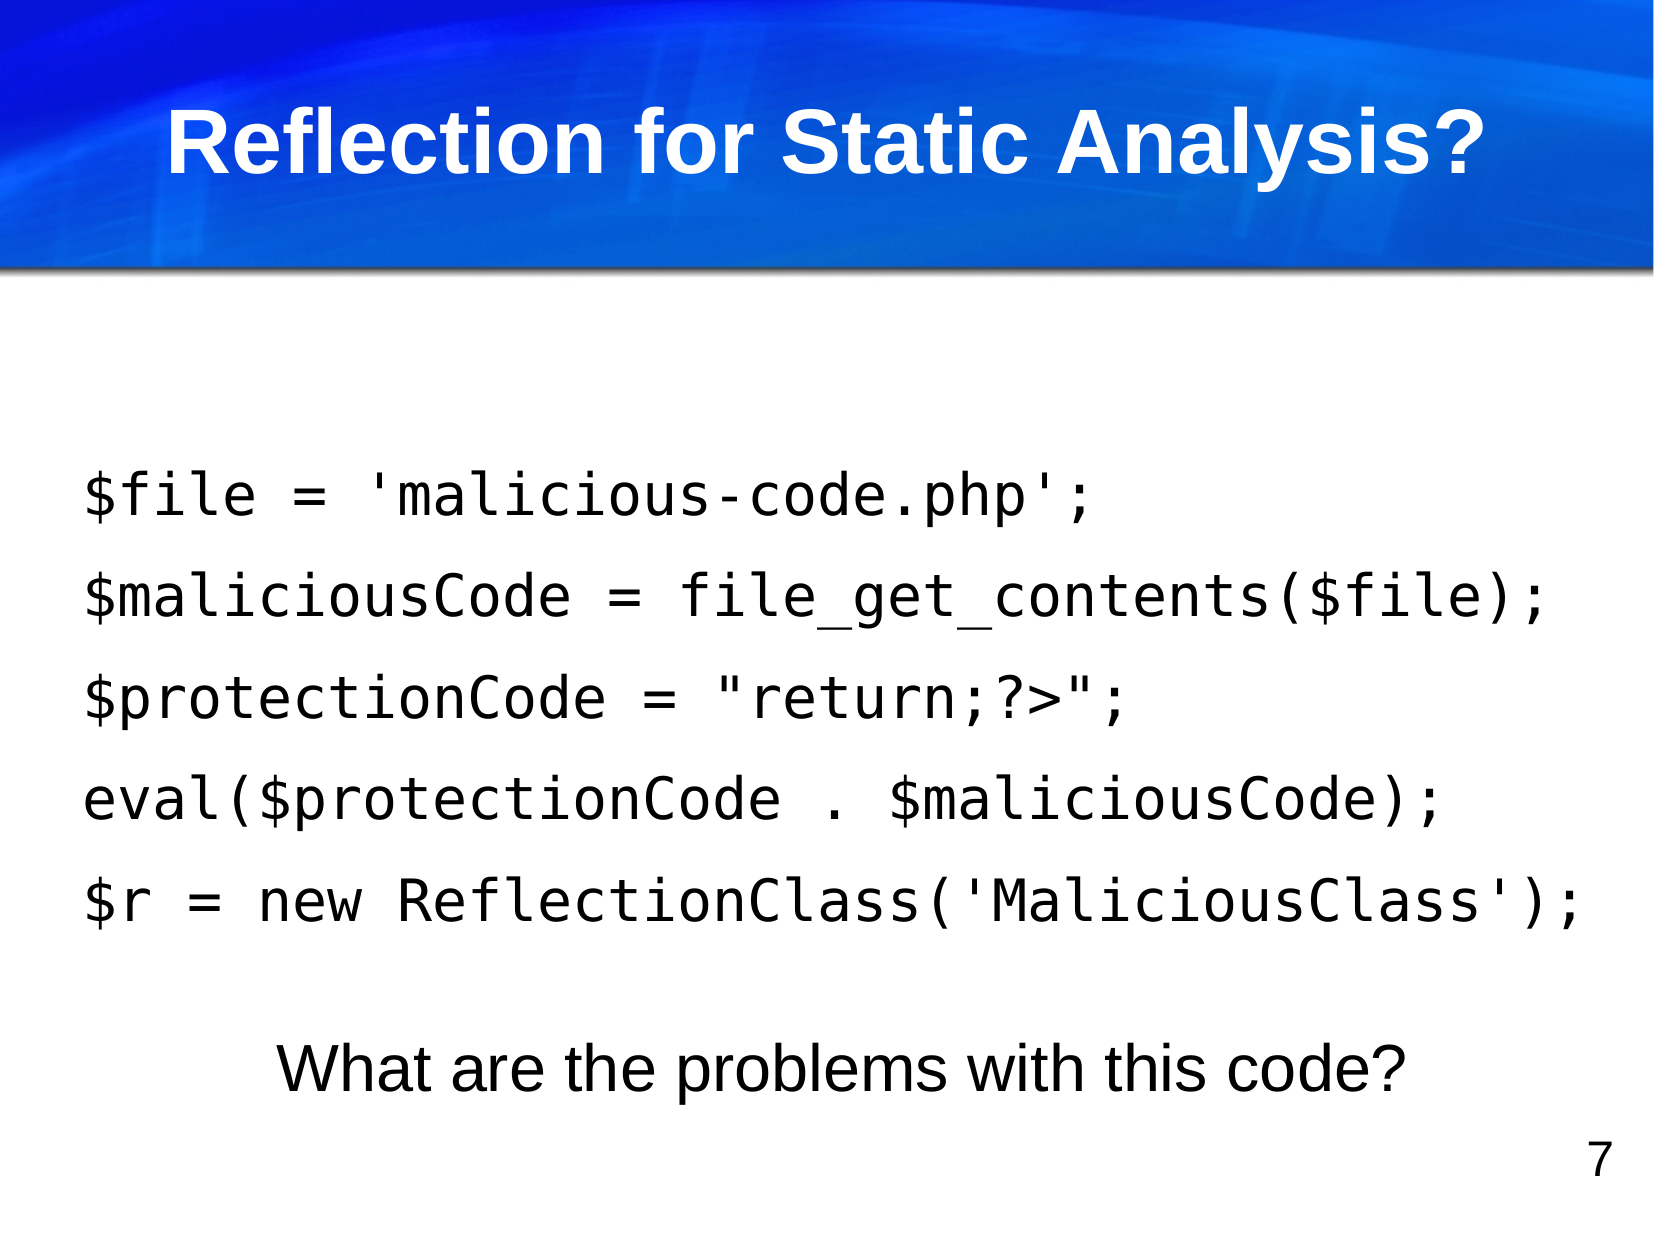

# Reflection for Static Analysis?
$file = 'malicious-code.php';
$maliciousCode = file_get_contents($file);
$protectionCode = "return;?>";
eval($protectionCode . $maliciousCode);
$r = new ReflectionClass('MaliciousClass');
What are the problems with this code?